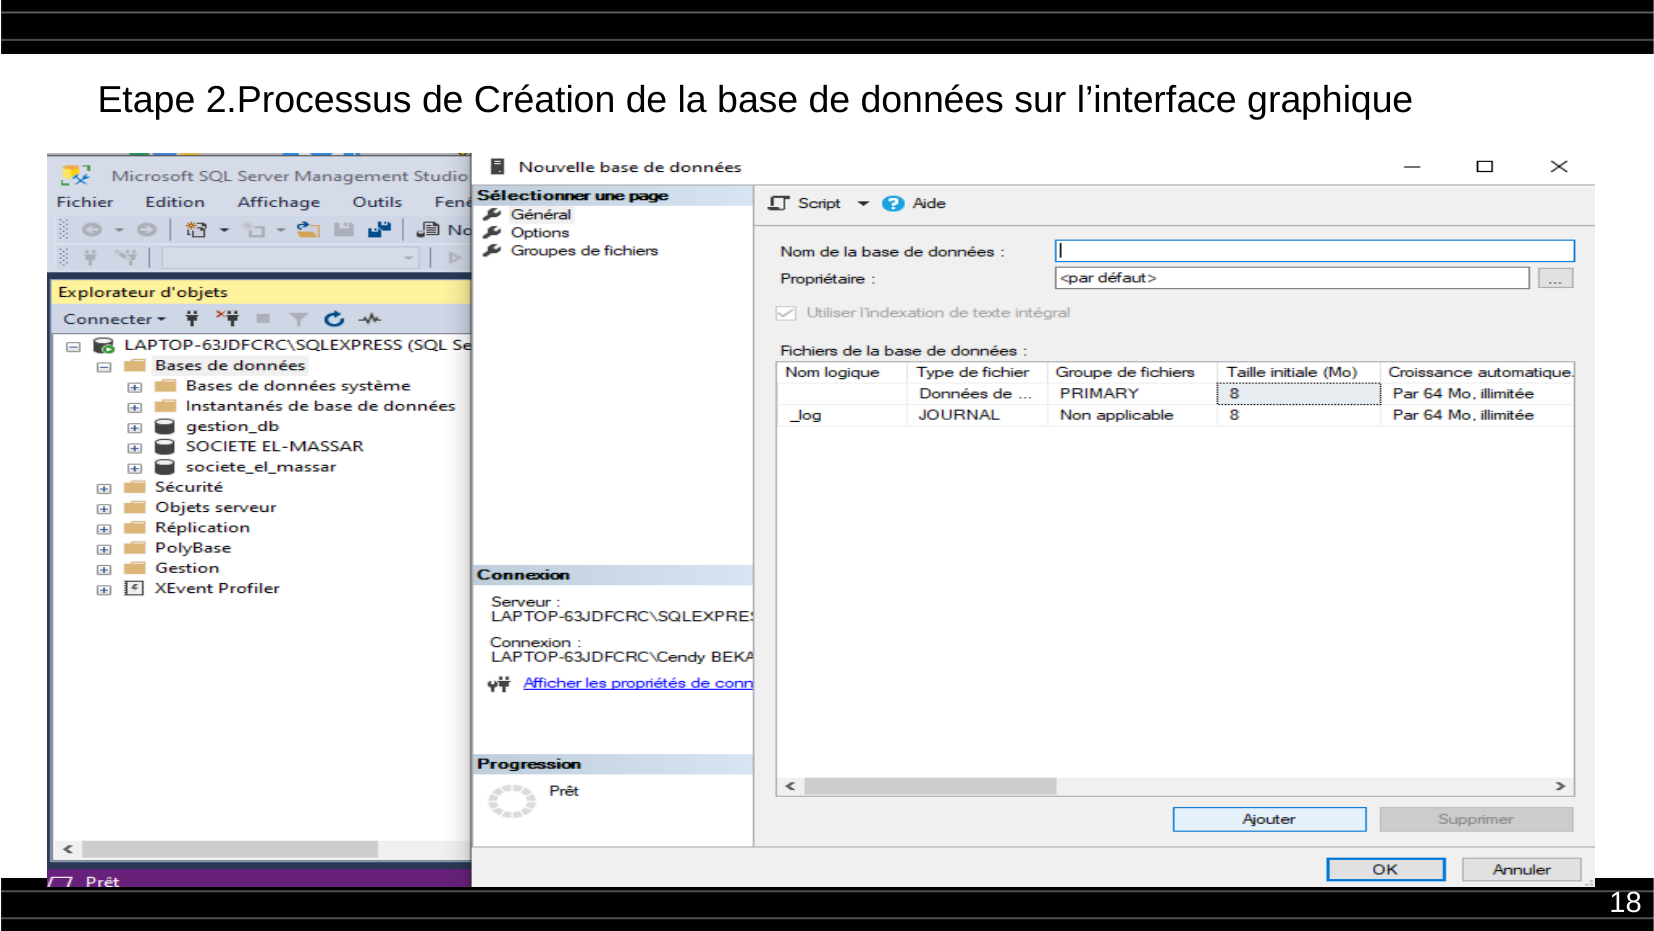

Etape 2.Processus de Création de la base de données sur l’interface graphique